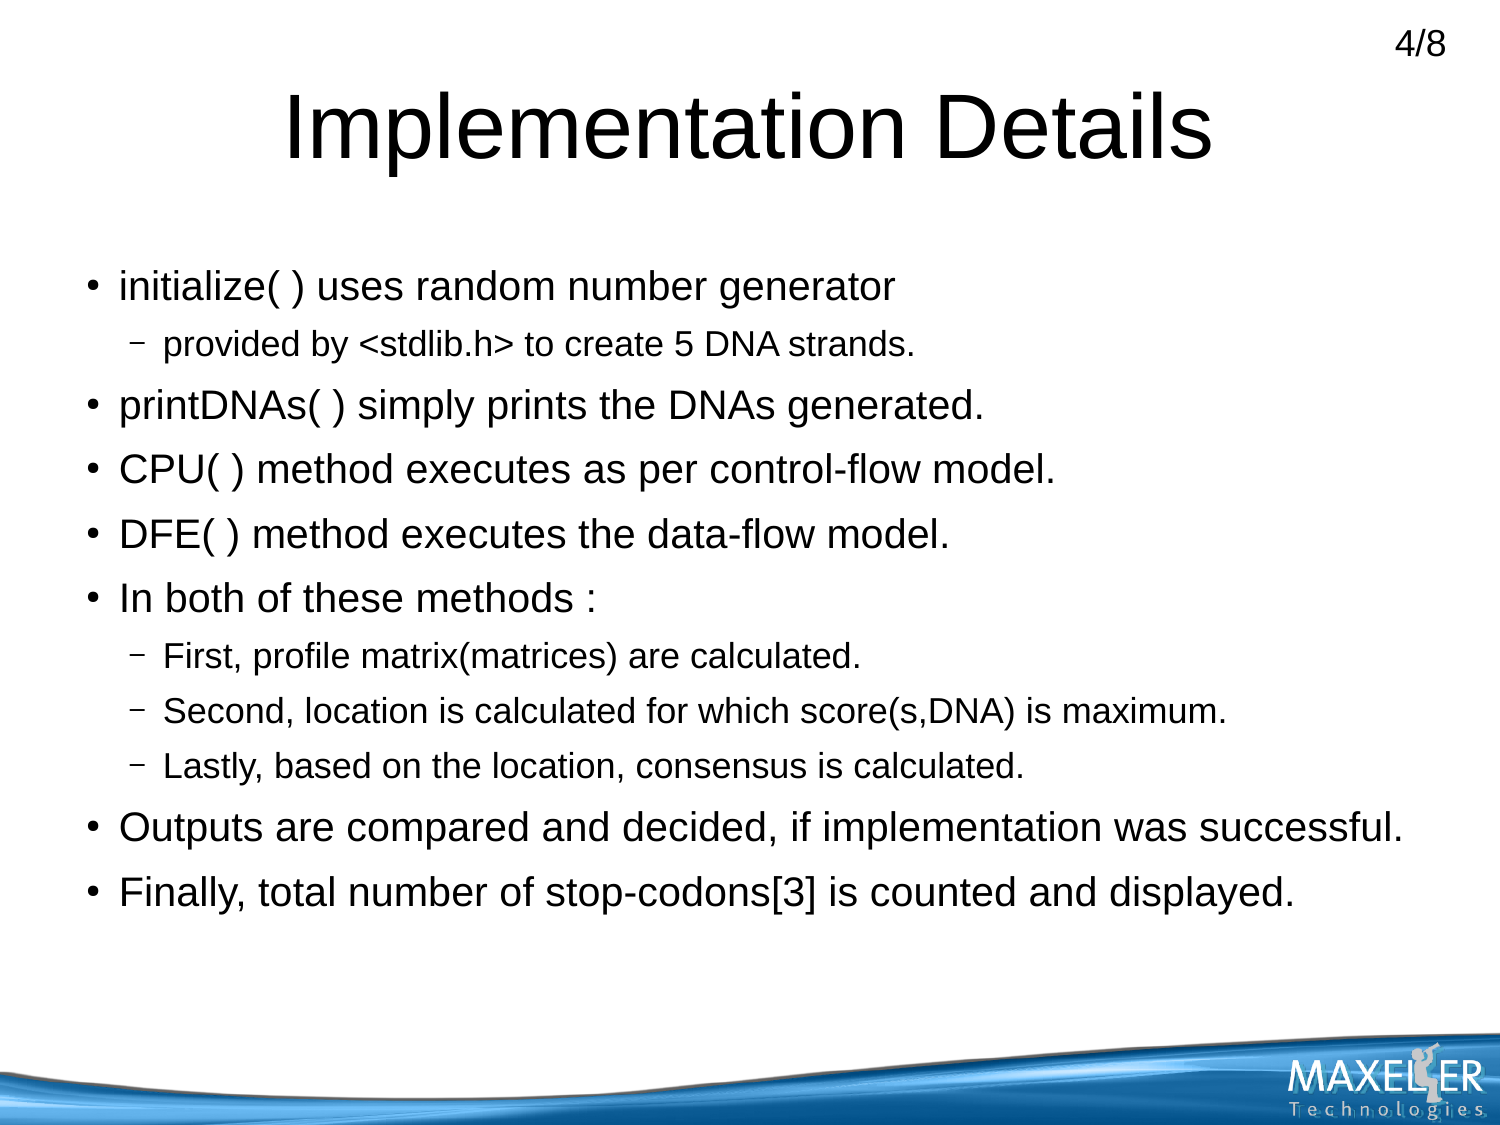

4/8
# Implementation Details
initialize( ) uses random number generator
provided by <stdlib.h> to create 5 DNA strands.
printDNAs( ) simply prints the DNAs generated.
CPU( ) method executes as per control-flow model.
DFE( ) method executes the data-flow model.
In both of these methods :
First, profile matrix(matrices) are calculated.
Second, location is calculated for which score(s,DNA) is maximum.
Lastly, based on the location, consensus is calculated.
Outputs are compared and decided, if implementation was successful.
Finally, total number of stop-codons[3] is counted and displayed.